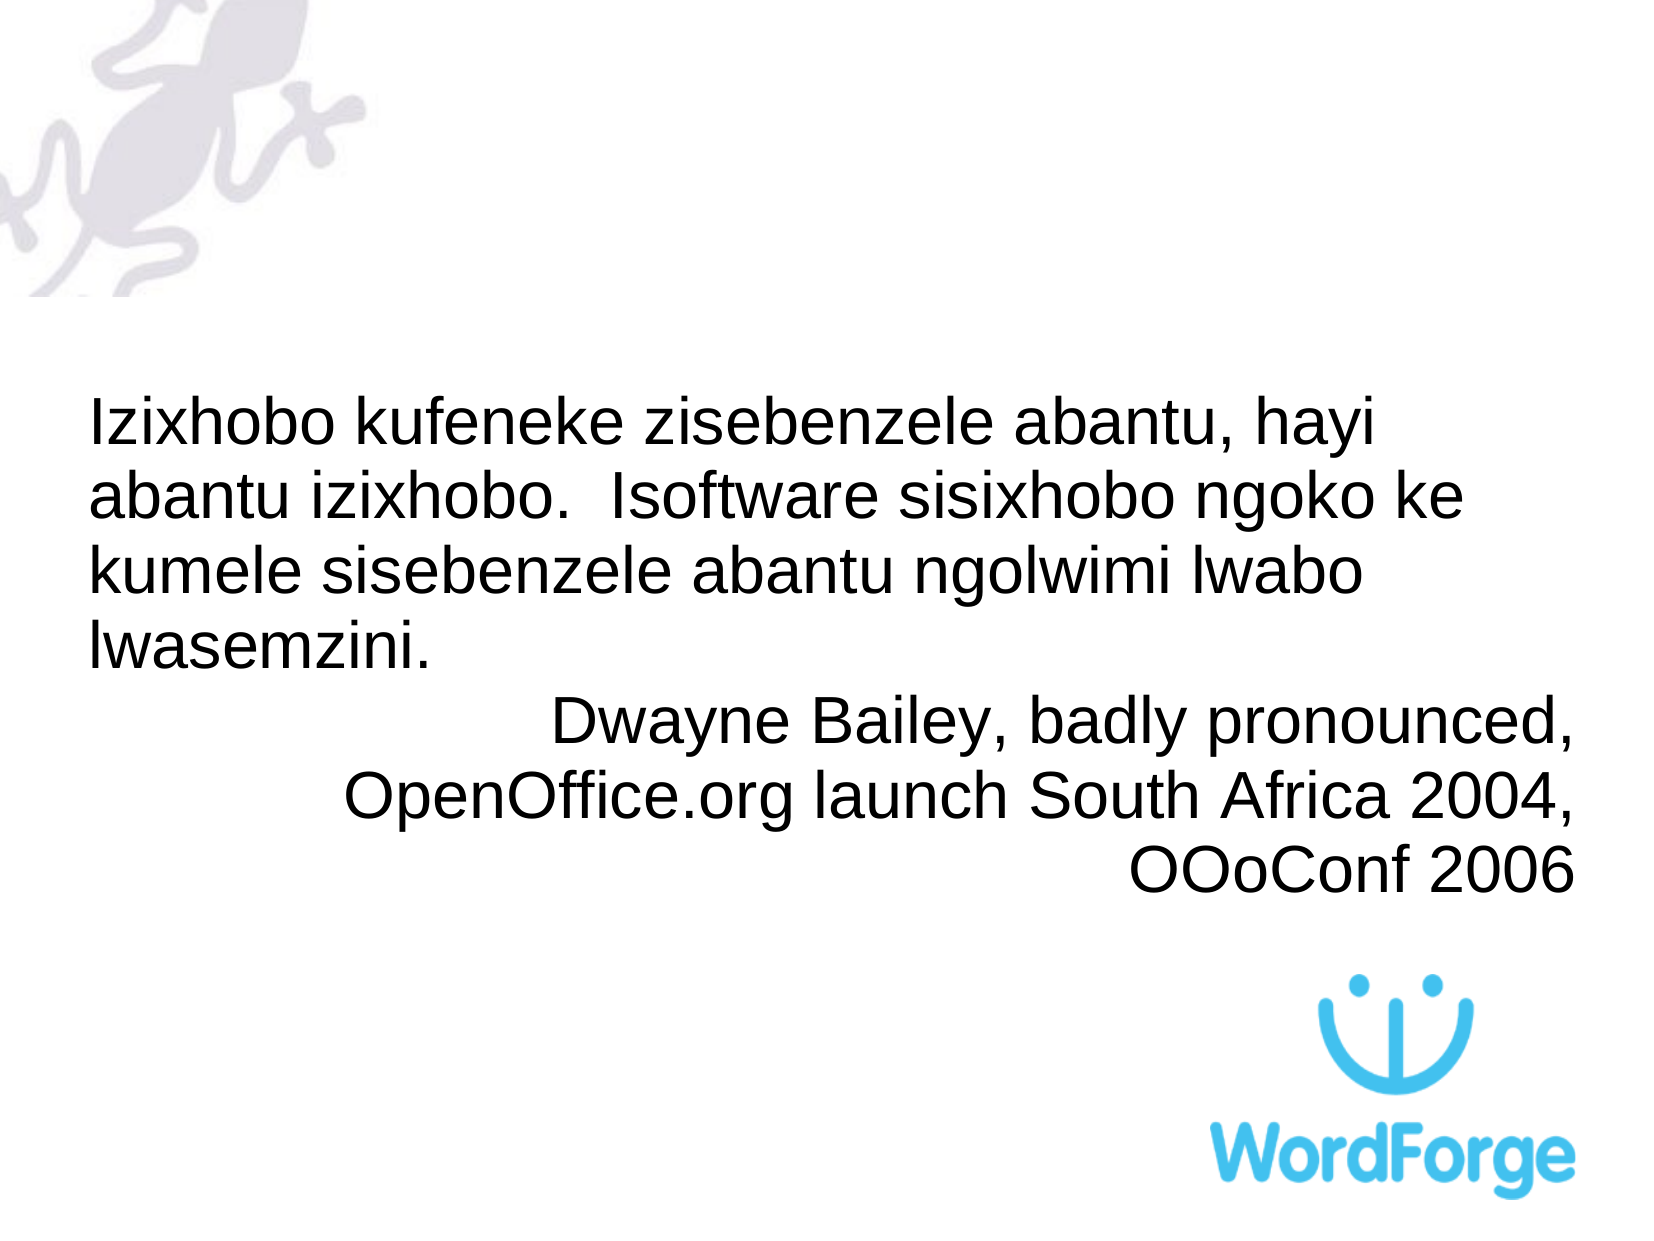

#
Izixhobo kufeneke zisebenzele abantu, hayi abantu izixhobo. Isoftware sisixhobo ngoko ke kumele sisebenzele abantu ngolwimi lwabo lwasemzini.
Dwayne Bailey, badly pronounced, OpenOffice.org launch South Africa 2004, OOoConf 2006